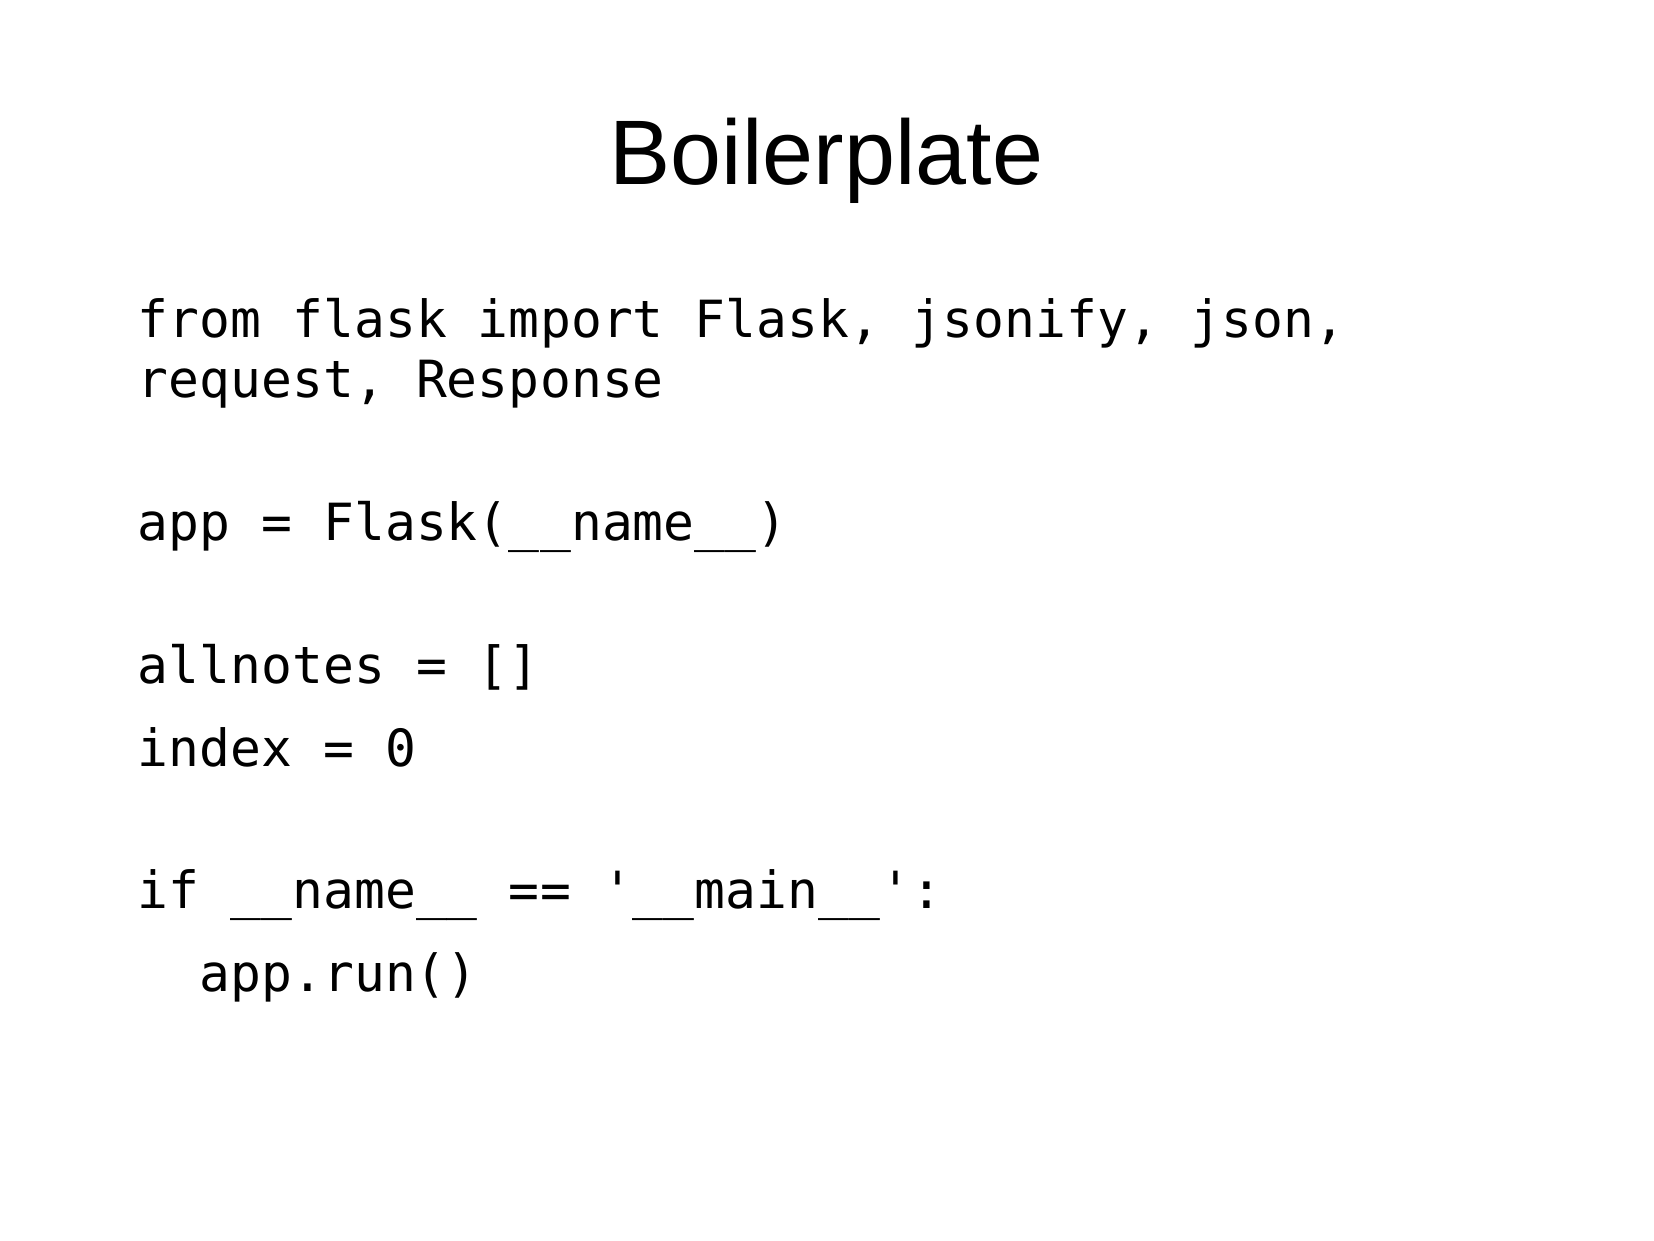

# Boilerplate
from flask import Flask, jsonify, json, request, Response
app = Flask(__name__)
allnotes = []
index = 0
if __name__ == '__main__':
 app.run()